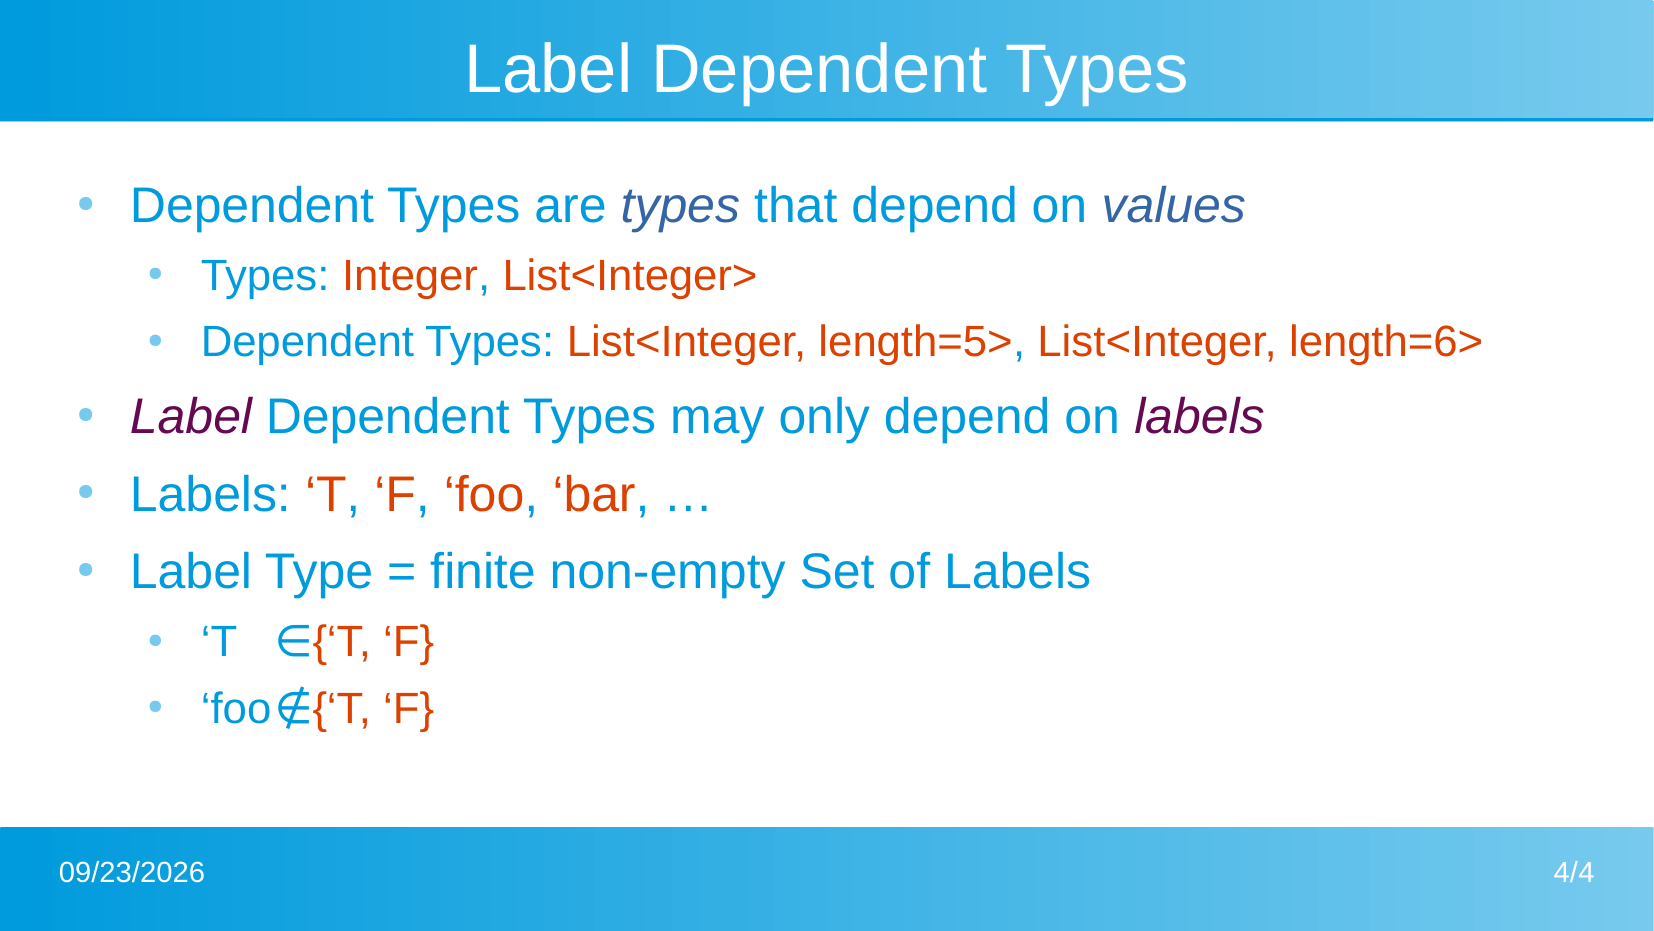

# Label Dependent Types
Dependent Types are types that depend on values
Types: Integer, List<Integer>
Dependent Types: List<Integer, length=5>, List<Integer, length=6>
Label Dependent Types may only depend on labels
Labels: ‘T, ‘F, ‘foo, ‘bar, …
Label Type = finite non-empty Set of Labels
‘T	∈{‘T, ‘F}
‘foo	∉{‘T, ‘F}
4